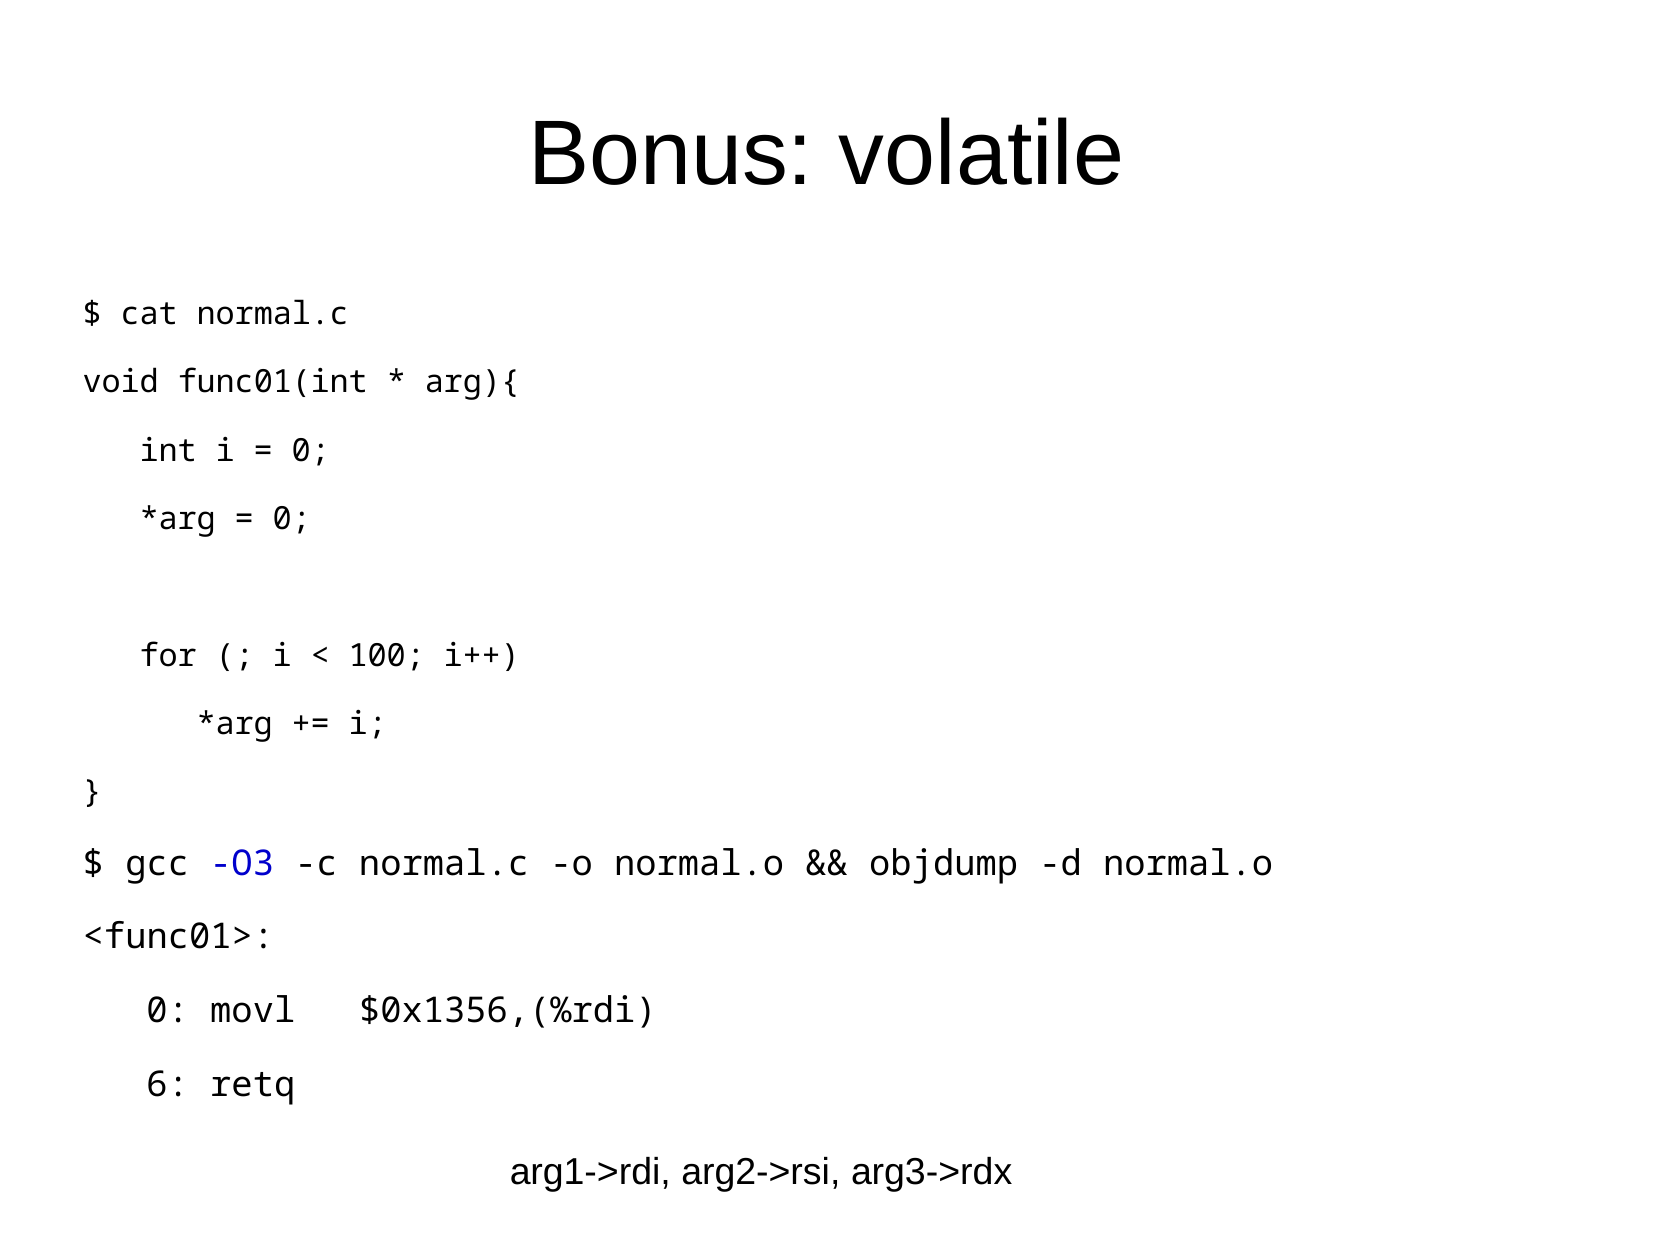

# Bonus: volatile
$ cat normal.c
void func01(int * arg){
 int i = 0;
 *arg = 0;
 for (; i < 100; i++)
 *arg += i;
}
$ gcc -O3 -c normal.c -o normal.o && objdump -d normal.o
<func01>:
 0:	movl $0x1356,(%rdi)
 6:	retq
arg1->rdi, arg2->rsi, arg3->rdx